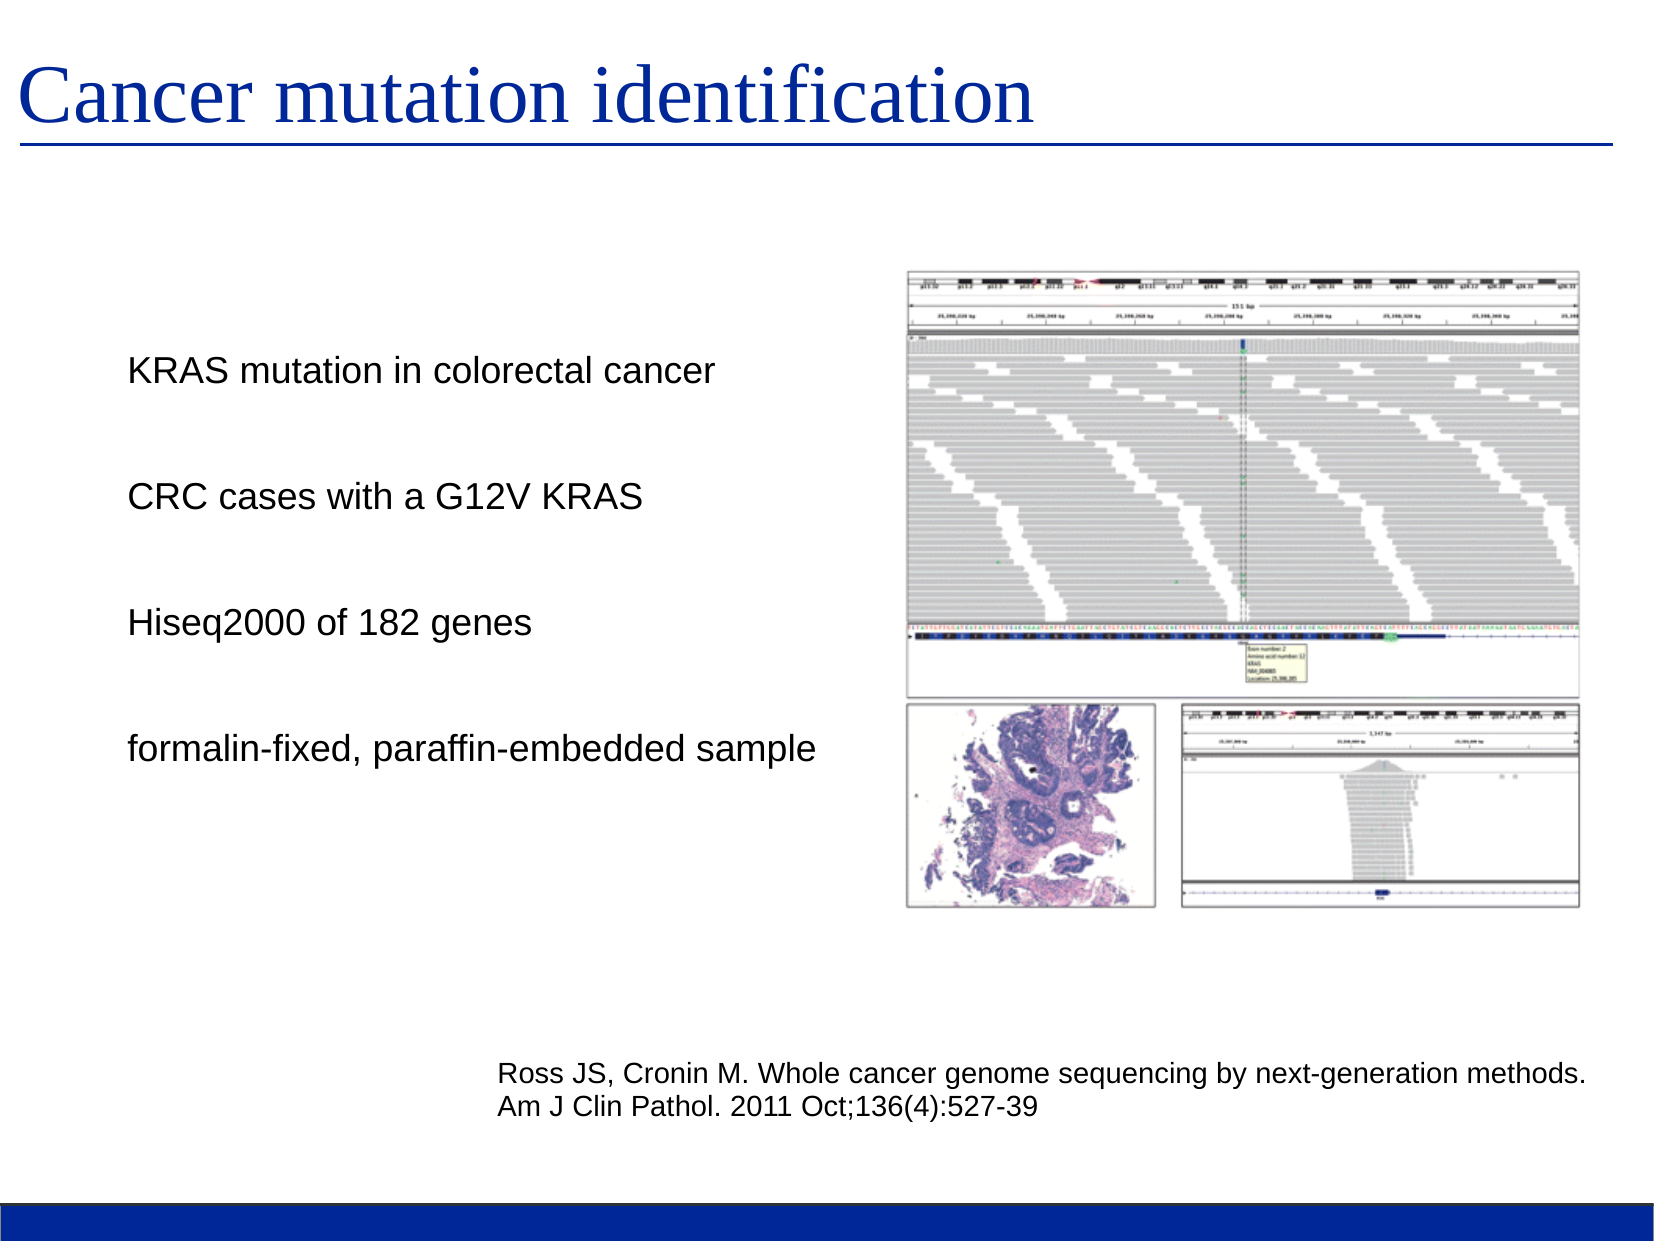

# Cancer mutation identification
KRAS mutation in colorectal cancer
CRC cases with a G12V KRAS
Hiseq2000 of 182 genes
formalin-fixed, paraffin-embedded sample
Ross JS, Cronin M. Whole cancer genome sequencing by next-generation methods.
Am J Clin Pathol. 2011 Oct;136(4):527-39